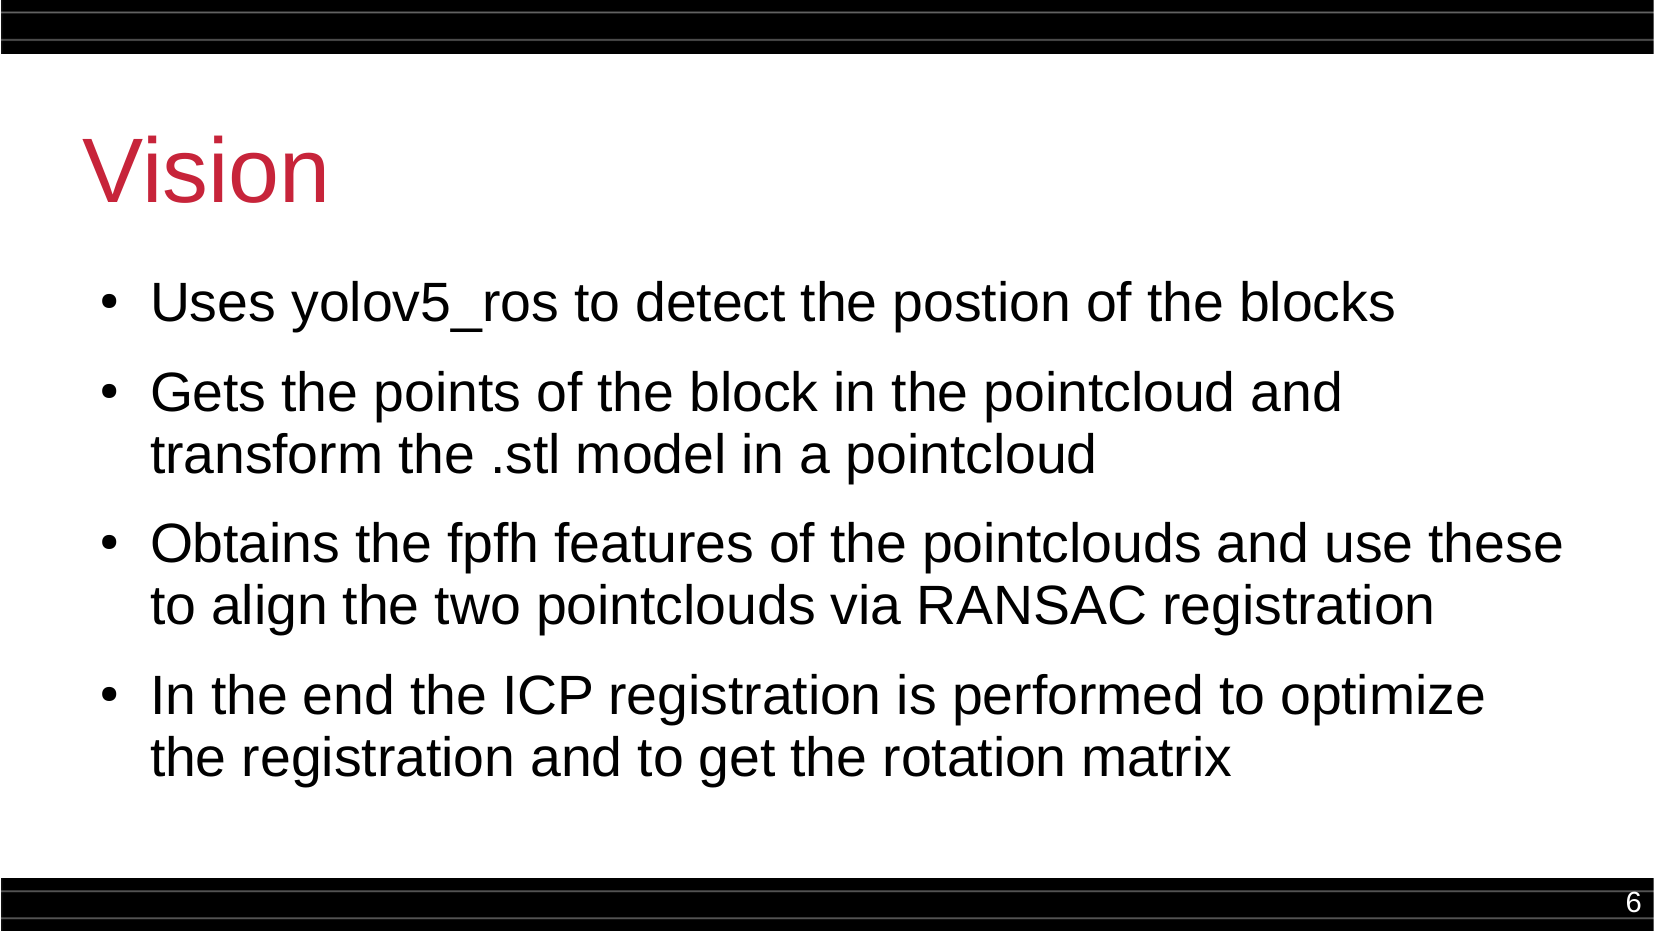

# Vision
Uses yolov5_ros to detect the postion of the blocks
Gets the points of the block in the pointcloud and transform the .stl model in a pointcloud
Obtains the fpfh features of the pointclouds and use these to align the two pointclouds via RANSAC registration
In the end the ICP registration is performed to optimize the registration and to get the rotation matrix